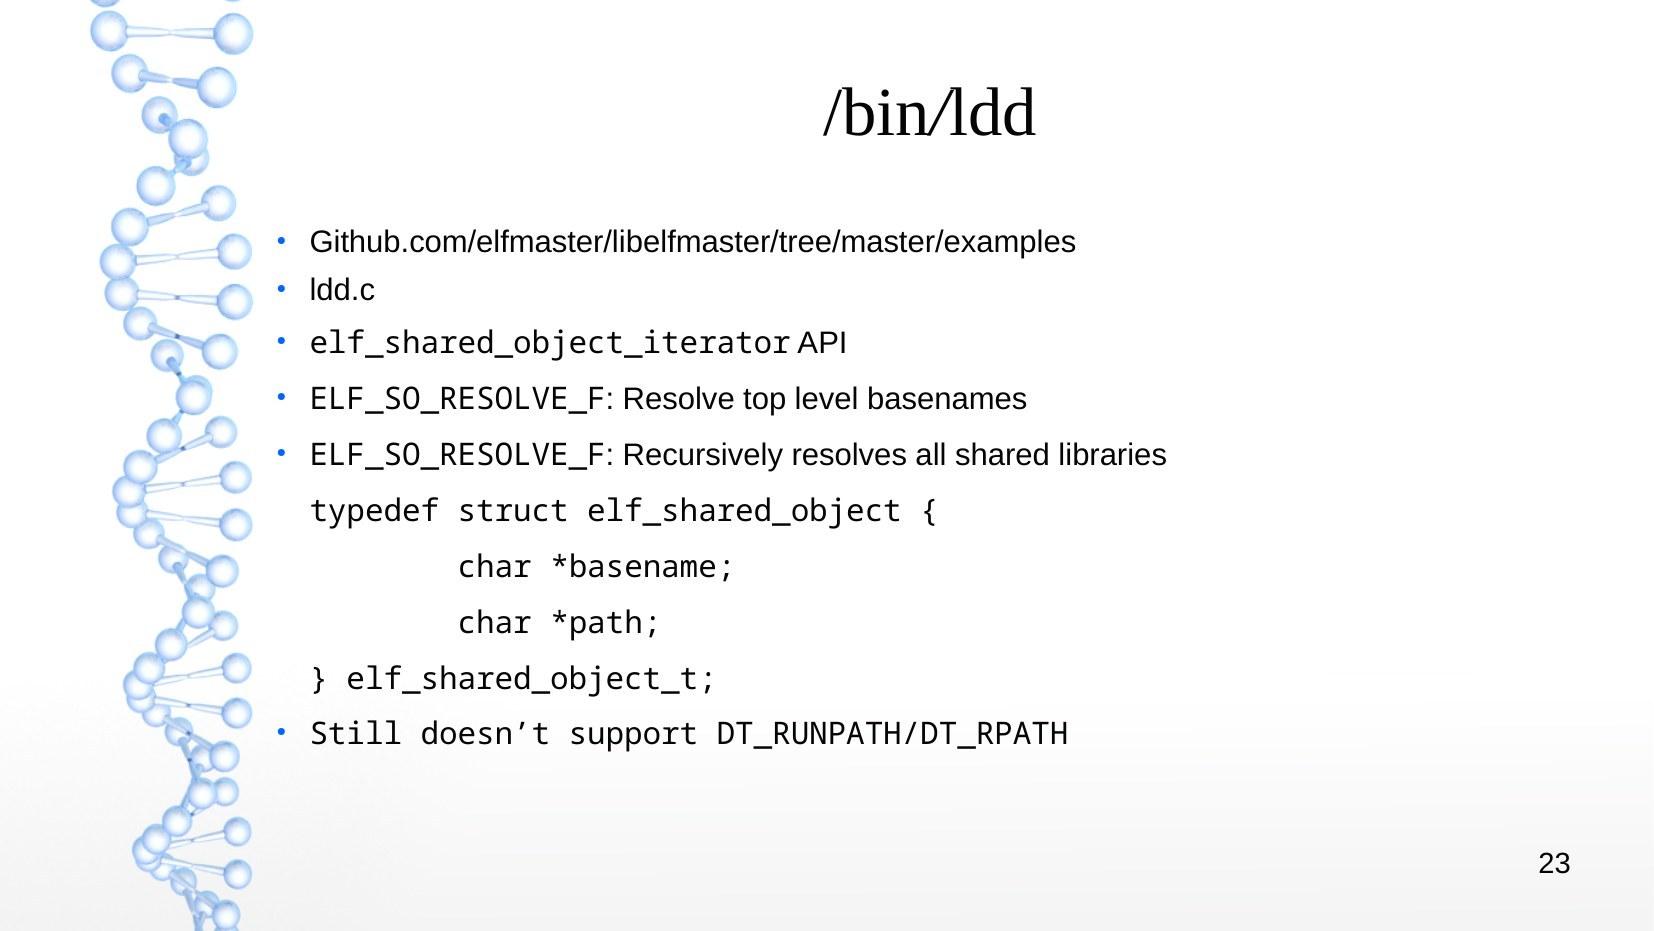

# /bin/ldd
Github.com/elfmaster/libelfmaster/tree/master/examples
ldd.c
elf_shared_object_iterator API
ELF_SO_RESOLVE_F: Resolve top level basenames
ELF_SO_RESOLVE_F: Recursively resolves all shared libraries
typedef struct elf_shared_object {
 char *basename;
 char *path;
} elf_shared_object_t;
Still doesn’t support DT_RUNPATH/DT_RPATH
23